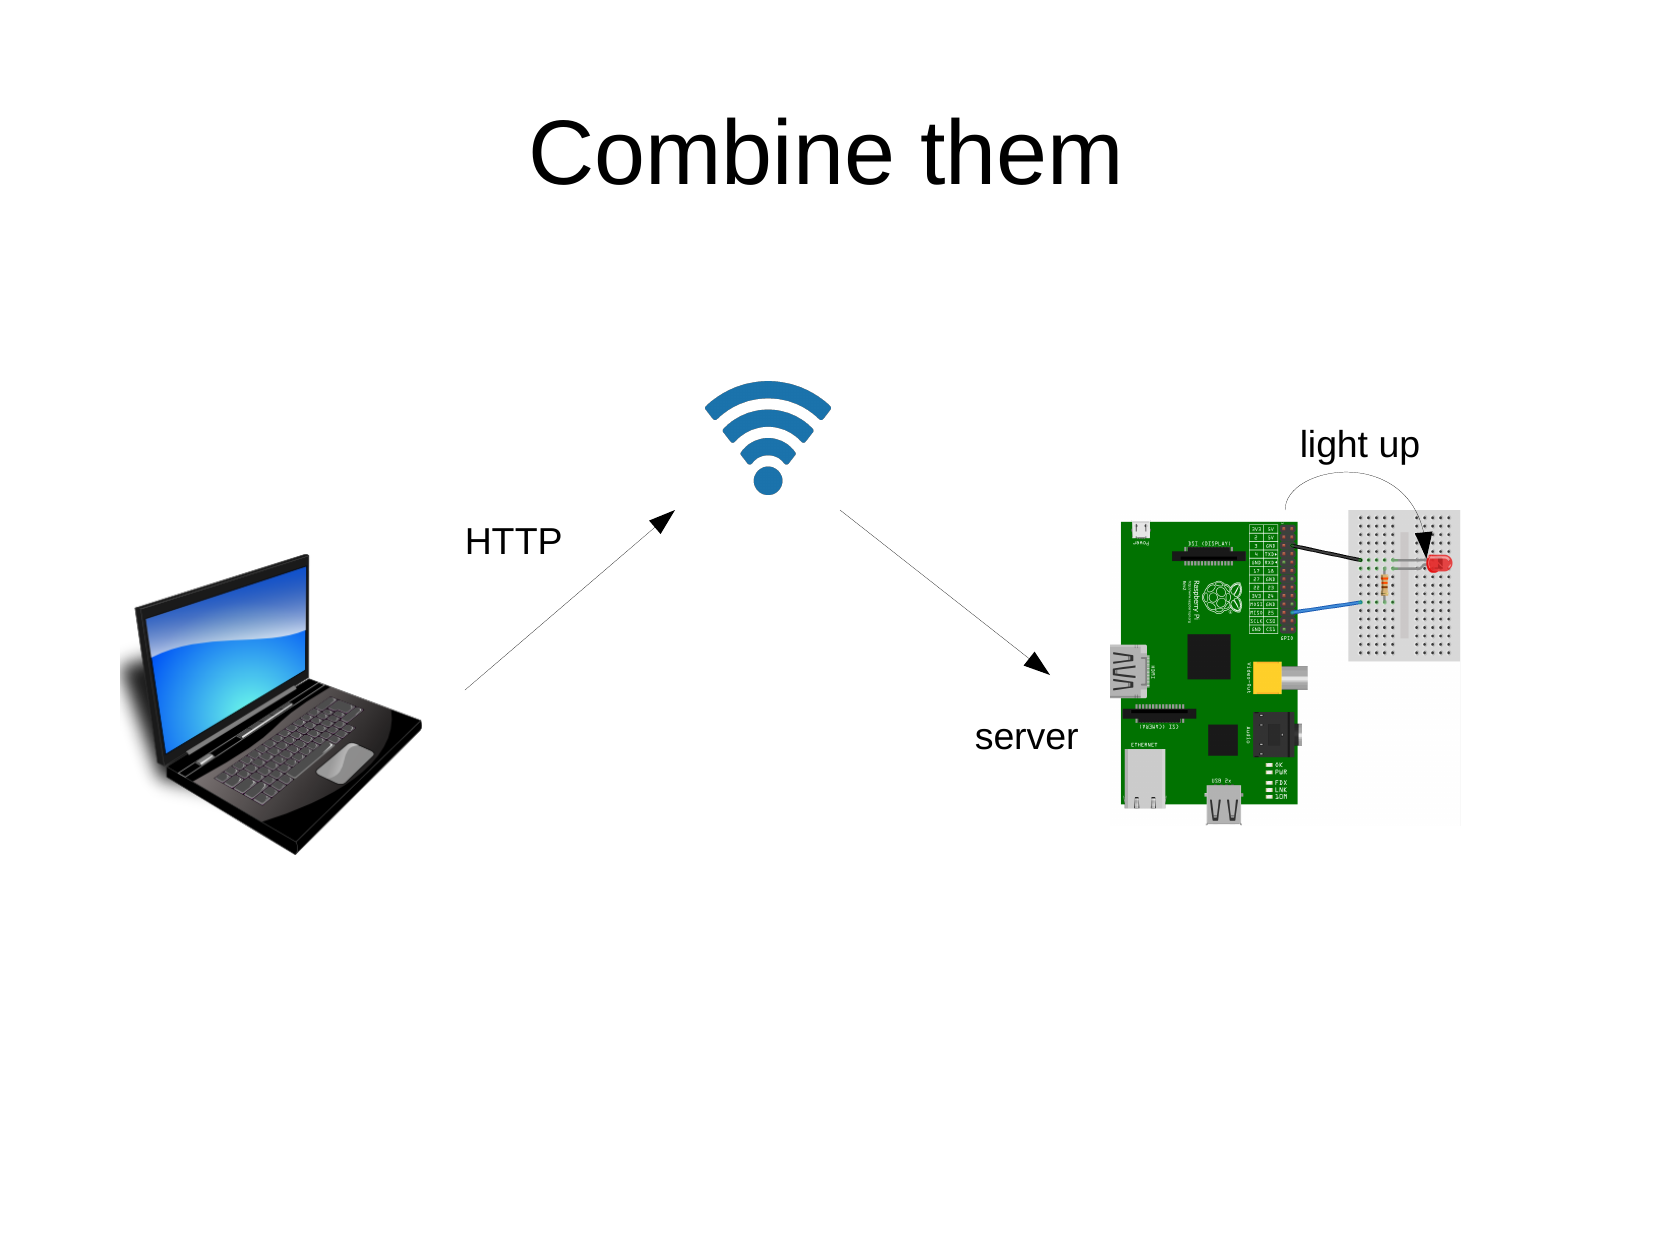

# Combine them
light up
HTTP
server